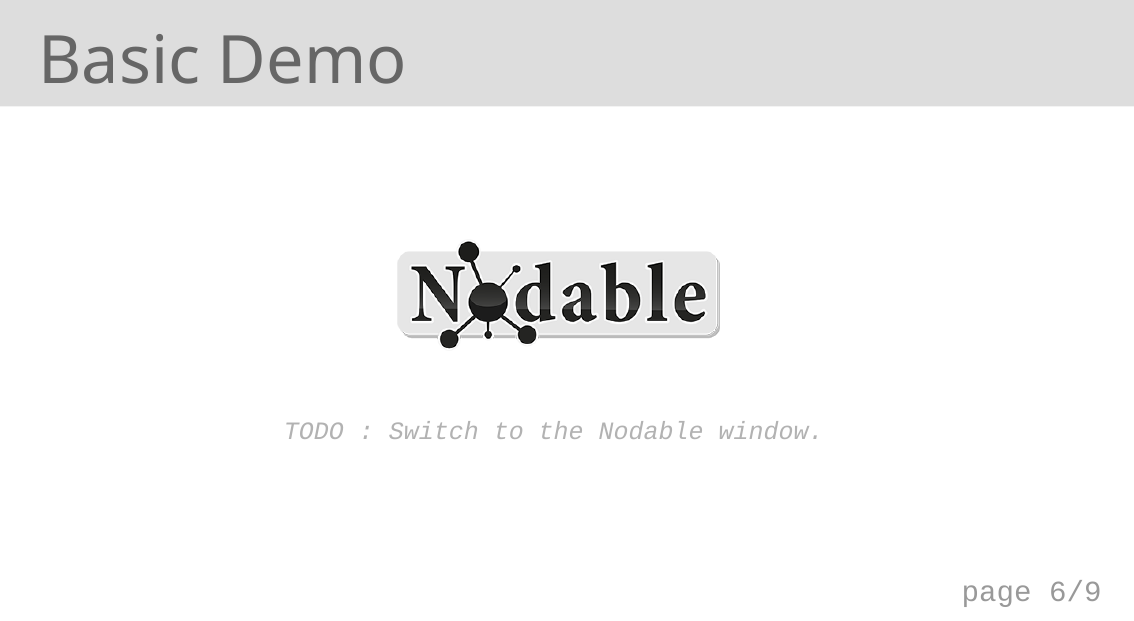

Basic Demo
TODO : Switch to the Nodable window.
page /9